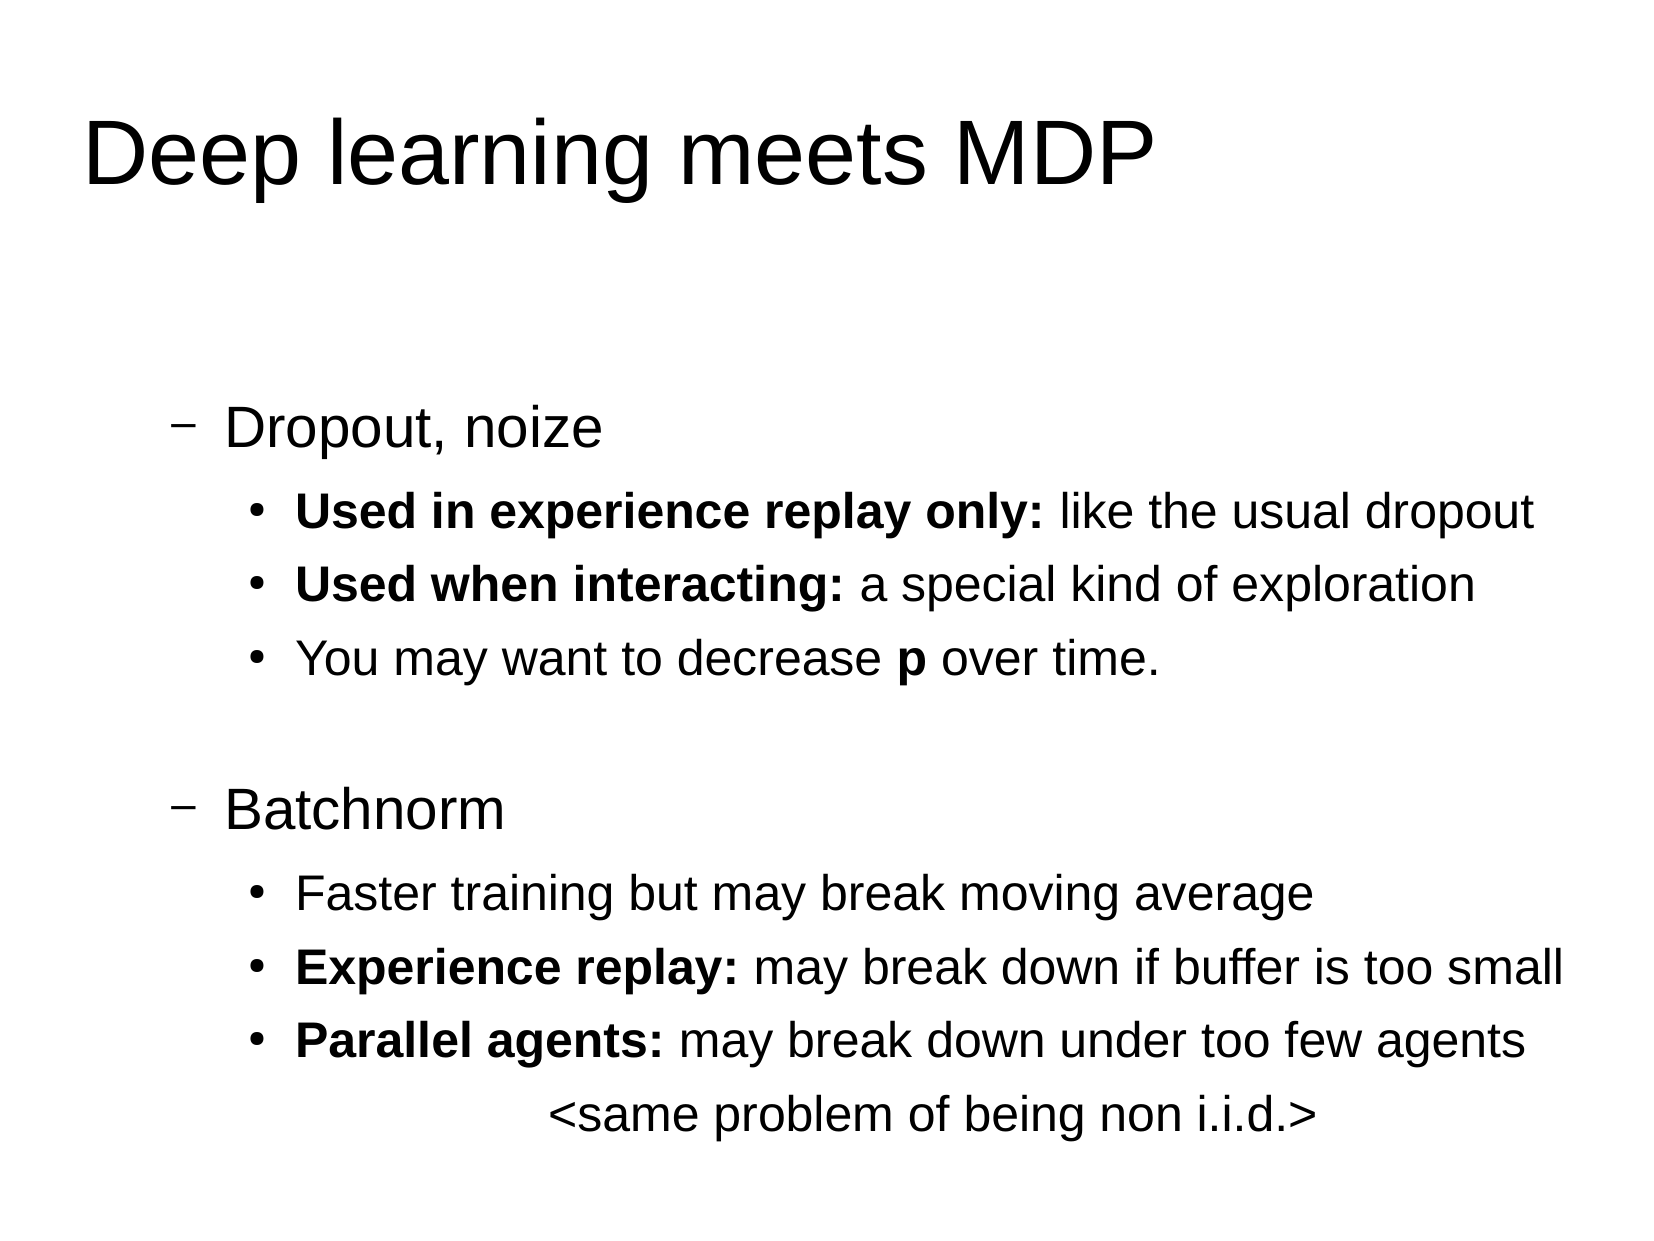

# Deep learning meets MDP
Dropout, noize
Used in experience replay only: like the usual dropout
Used when interacting: a special kind of exploration
You may want to decrease p over time.
Batchnorm
Faster training but may break moving average
Experience replay: may break down if buffer is too small
Parallel agents: may break down under too few agents
<same problem of being non i.i.d.>